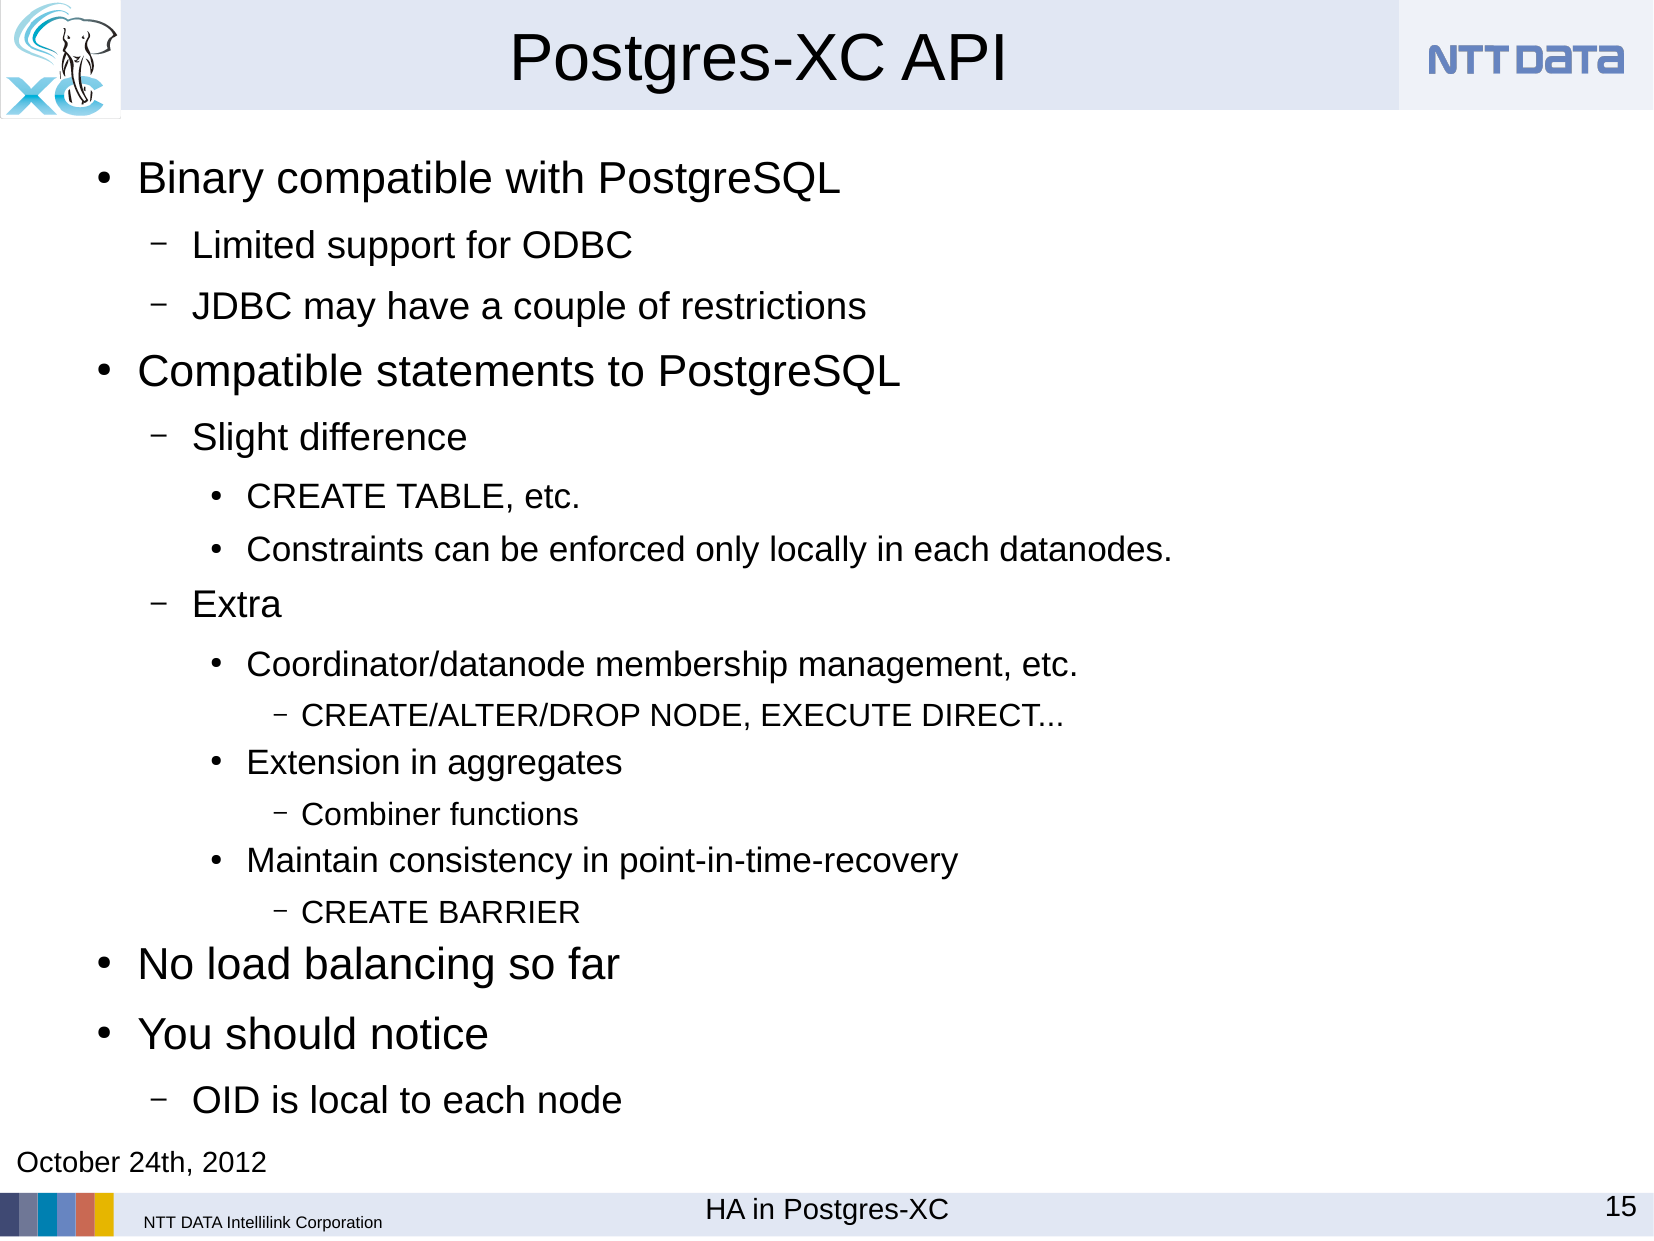

# Postgres-XC API
Binary compatible with PostgreSQL
Limited support for ODBC
JDBC may have a couple of restrictions
Compatible statements to PostgreSQL
Slight difference
CREATE TABLE, etc.
Constraints can be enforced only locally in each datanodes.
Extra
Coordinator/datanode membership management, etc.
CREATE/ALTER/DROP NODE, EXECUTE DIRECT...
Extension in aggregates
Combiner functions
Maintain consistency in point-in-time-recovery
CREATE BARRIER
No load balancing so far
You should notice
OID is local to each node
October 24th, 2012
15
HA in Postgres-XC